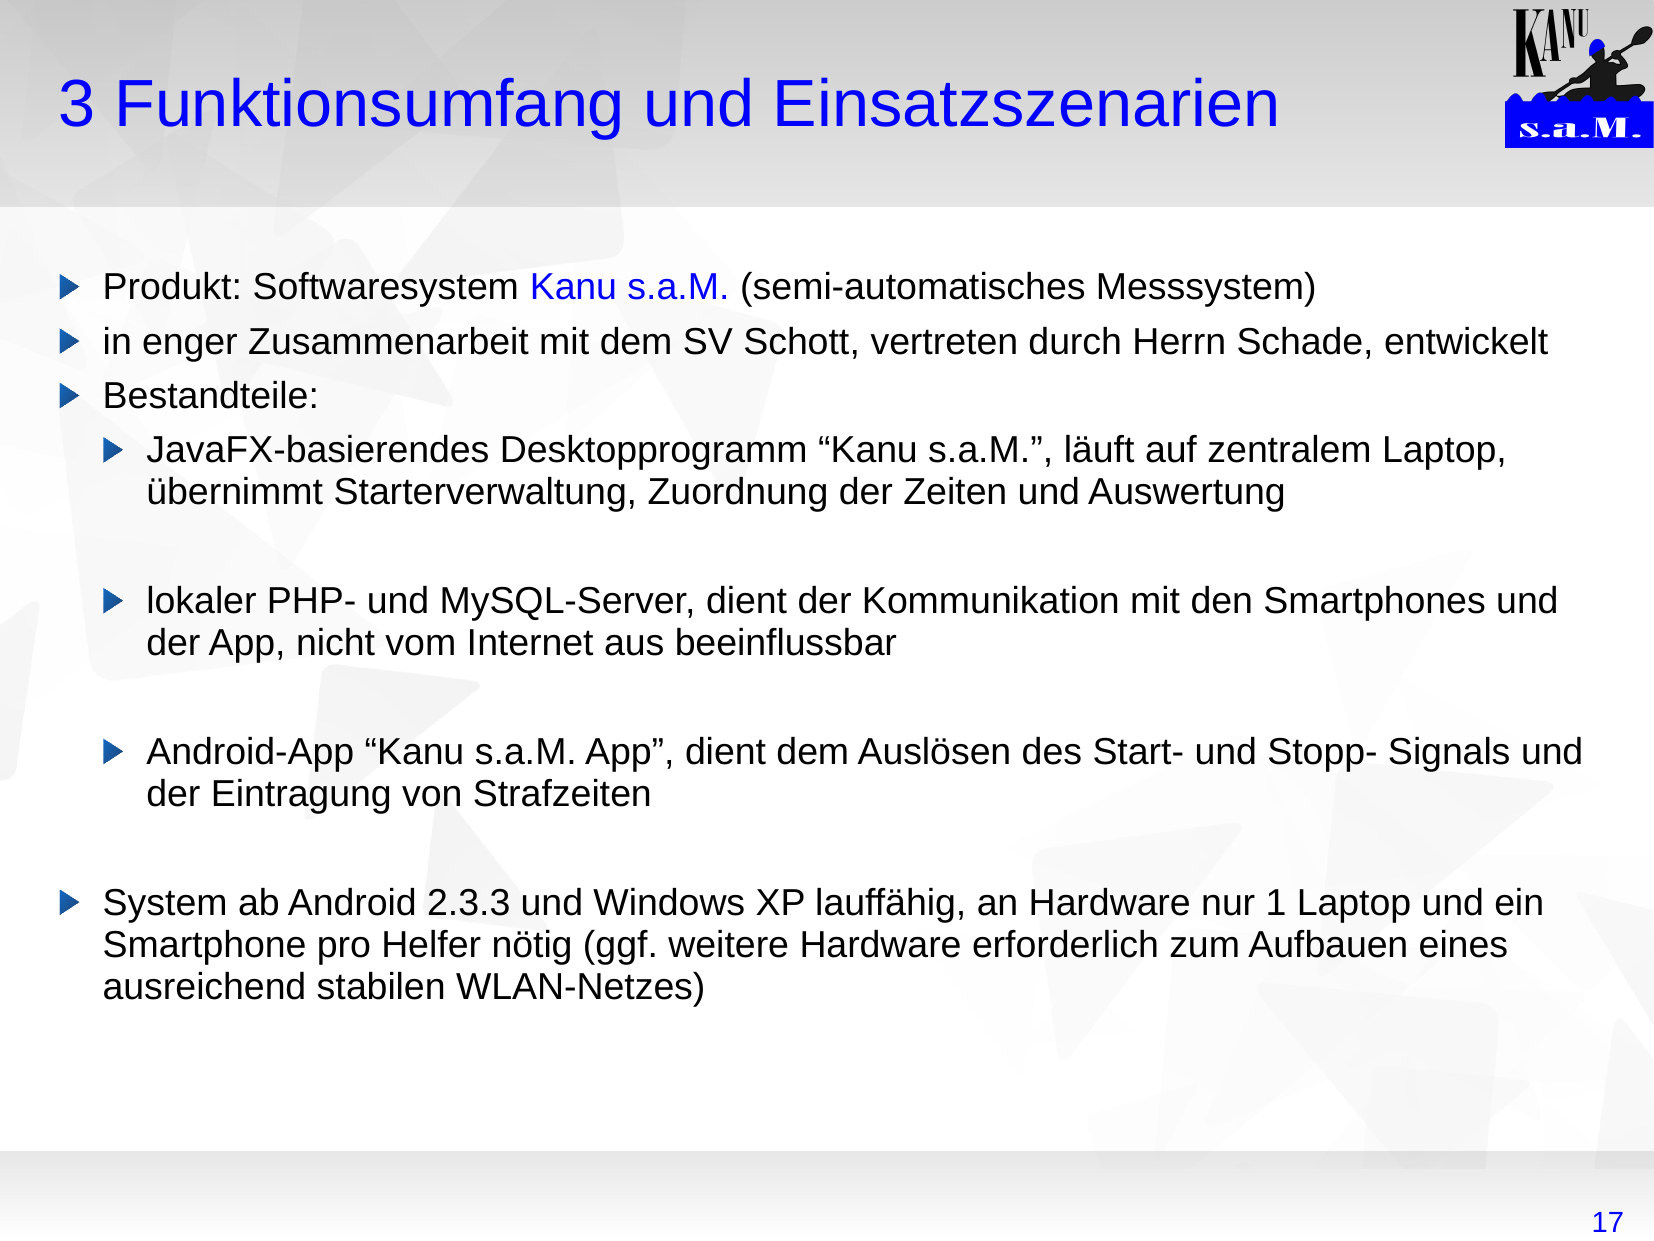

# 3 Funktionsumfang und Einsatzszenarien
Produkt: Softwaresystem Kanu s.a.M. (semi-automatisches Messsystem)
in enger Zusammenarbeit mit dem SV Schott, vertreten durch Herrn Schade, entwickelt
Bestandteile:
JavaFX-basierendes Desktopprogramm “Kanu s.a.M.”, läuft auf zentralem Laptop, übernimmt Starterverwaltung, Zuordnung der Zeiten und Auswertung
lokaler PHP- und MySQL-Server, dient der Kommunikation mit den Smartphones und der App, nicht vom Internet aus beeinflussbar
Android-App “Kanu s.a.M. App”, dient dem Auslösen des Start- und Stopp- Signals und der Eintragung von Strafzeiten
System ab Android 2.3.3 und Windows XP lauffähig, an Hardware nur 1 Laptop und ein Smartphone pro Helfer nötig (ggf. weitere Hardware erforderlich zum Aufbauen eines ausreichend stabilen WLAN-Netzes)
17